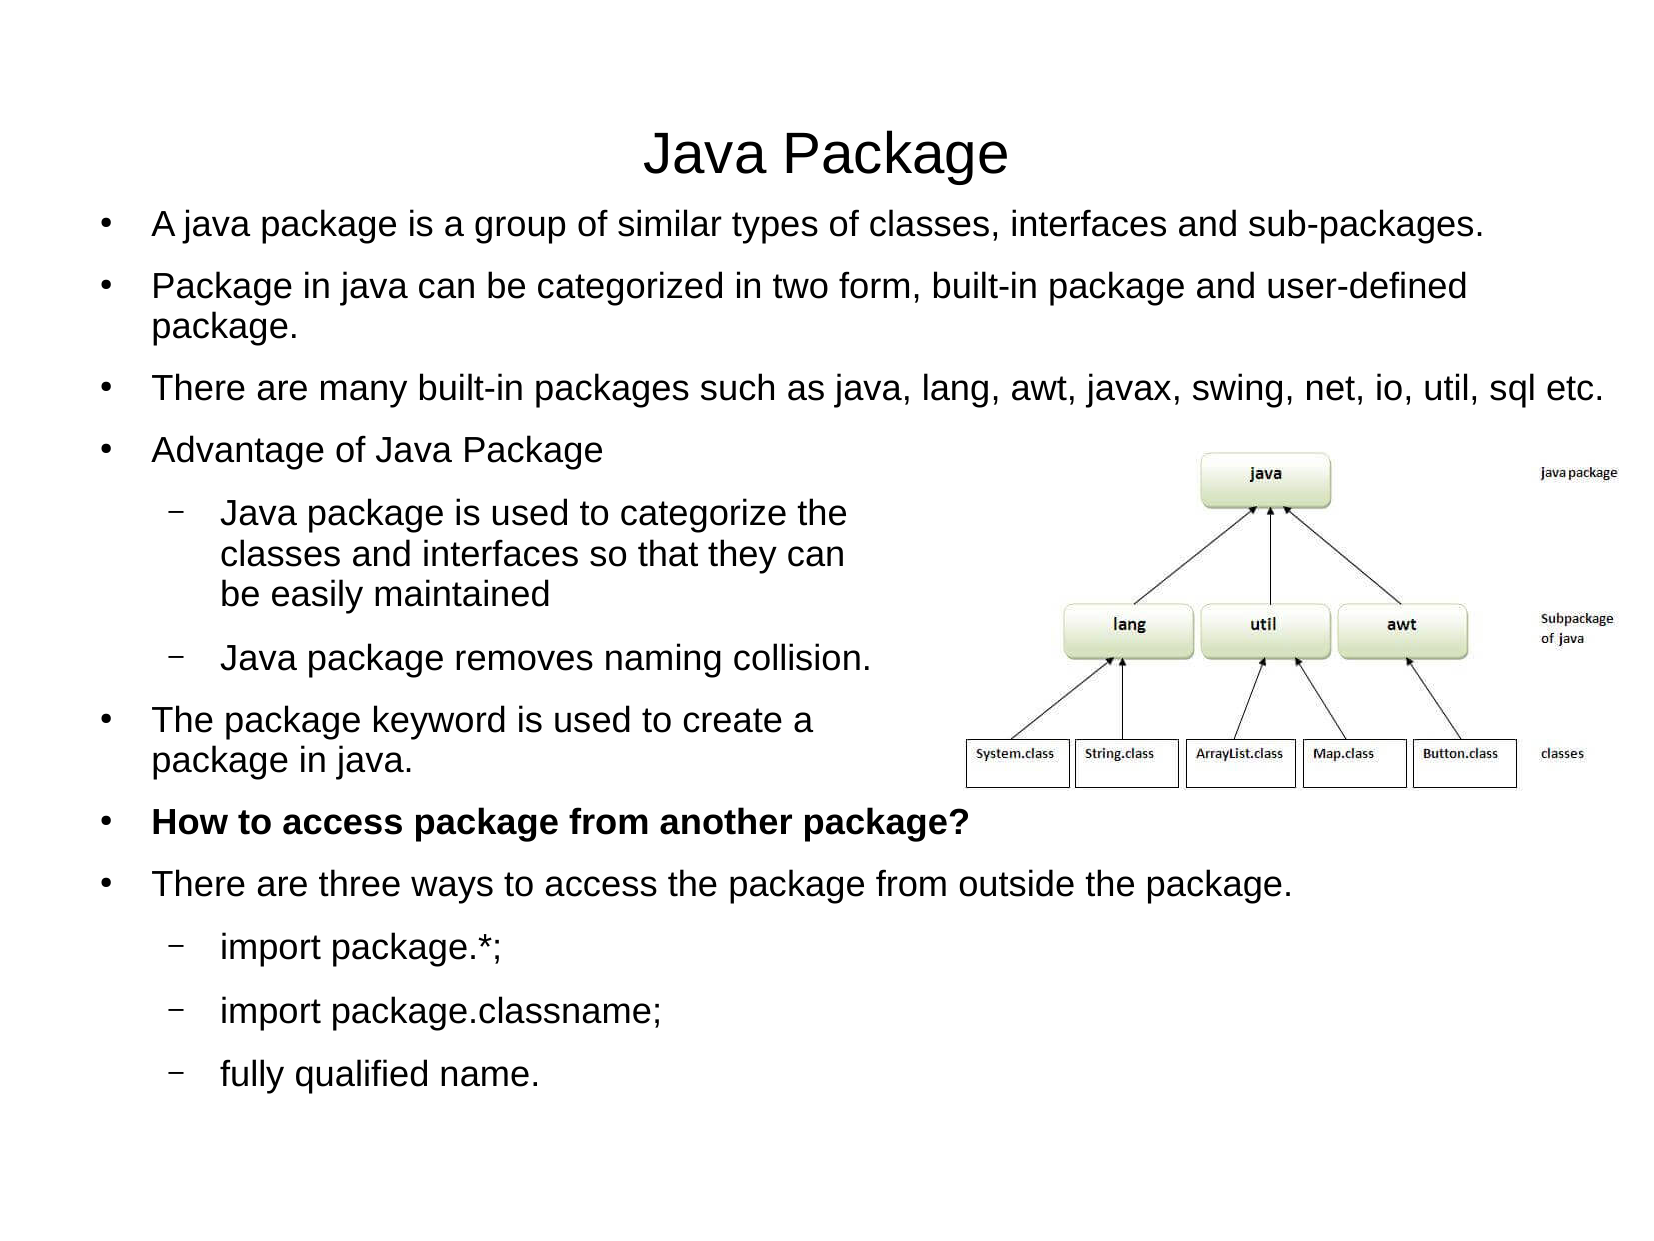

# Java Package
A java package is a group of similar types of classes, interfaces and sub-packages.
Package in java can be categorized in two form, built-in package and user-defined package.
There are many built-in packages such as java, lang, awt, javax, swing, net, io, util, sql etc.
Advantage of Java Package
Java package is used to categorize the
classes and interfaces so that they can
be easily maintained
Java package removes naming collision.
The package keyword is used to create a
package in java.
How to access package from another package?
There are three ways to access the package from outside the package.
import package.*;
import package.classname;
fully qualified name.